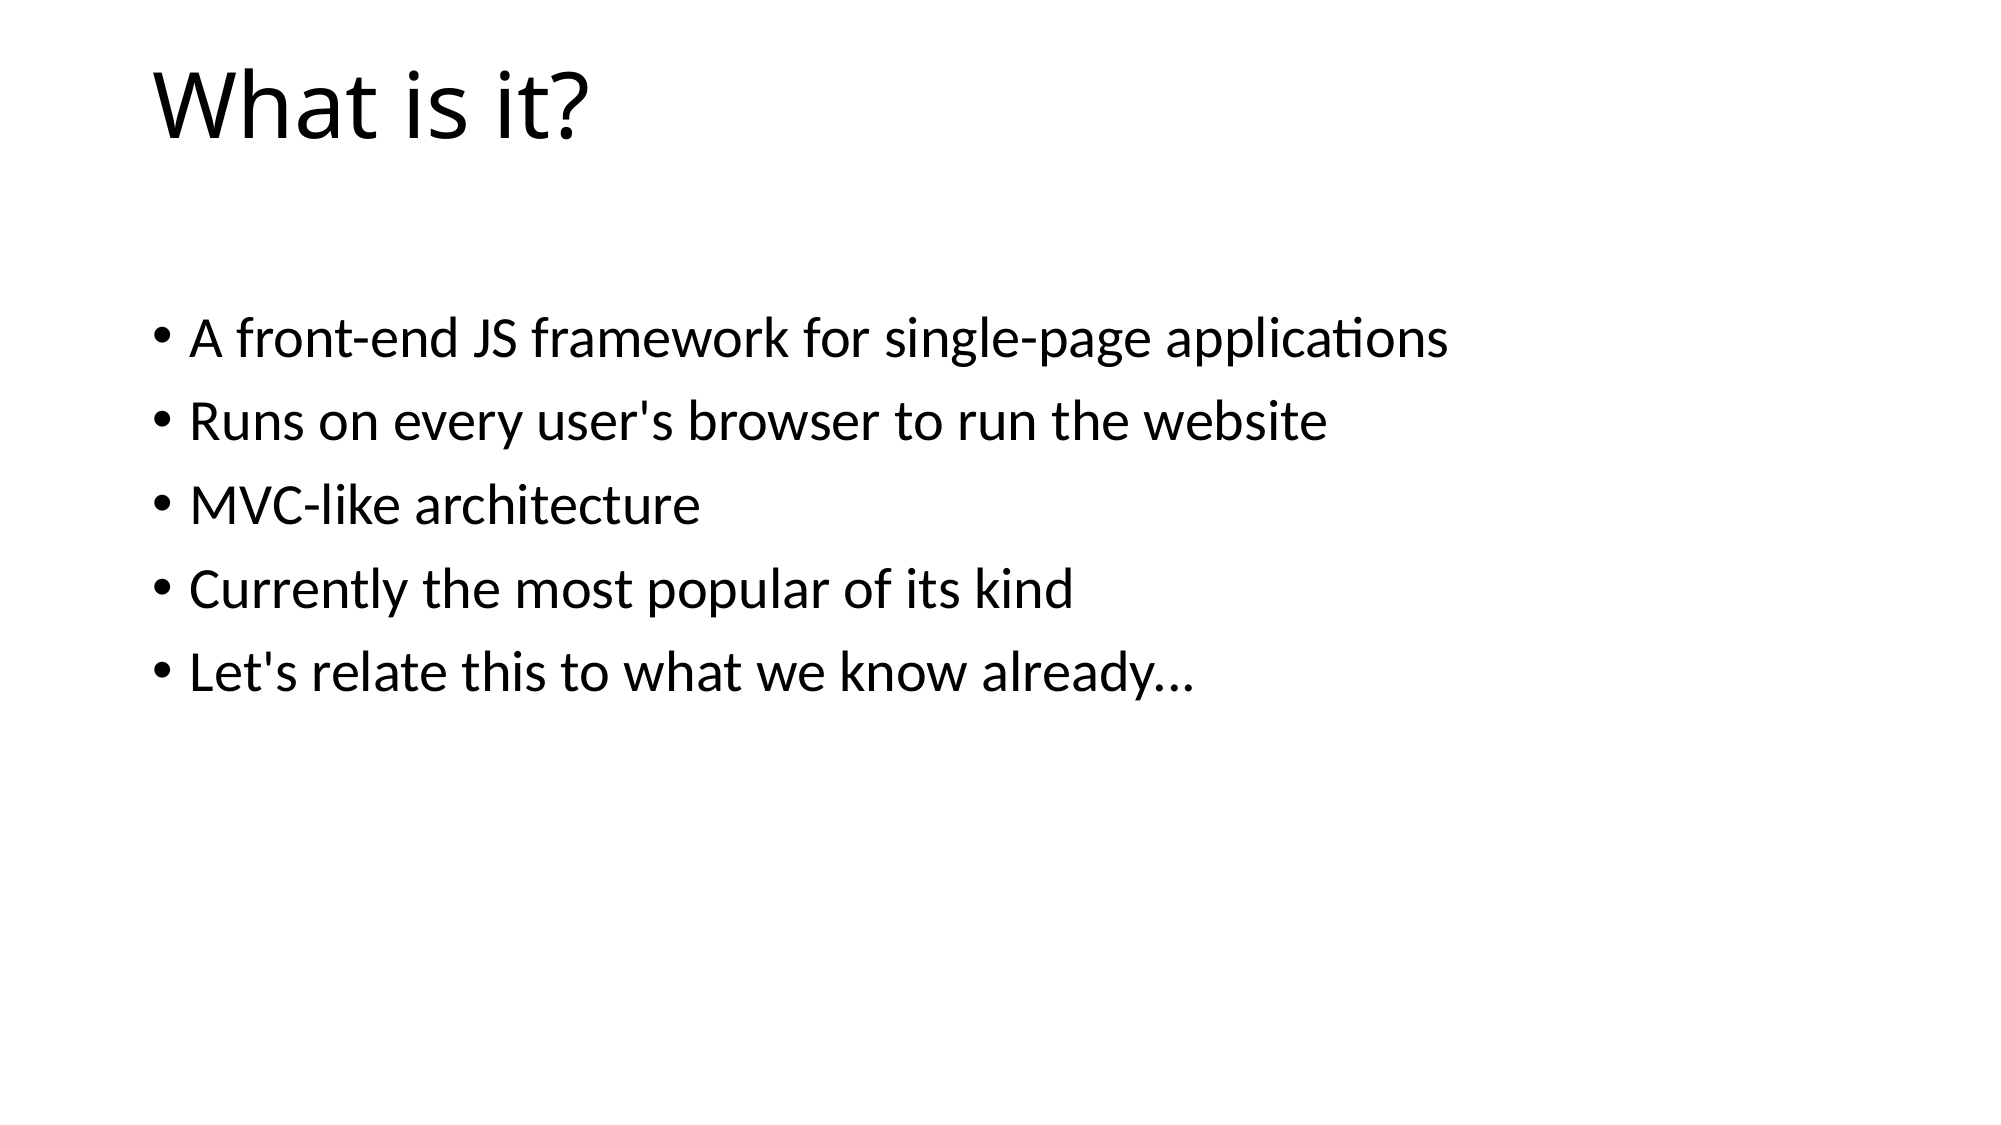

# What is it?
A front-end JS framework for single-page applications
Runs on every user's browser to run the website
MVC-like architecture
Currently the most popular of its kind
Let's relate this to what we know already...